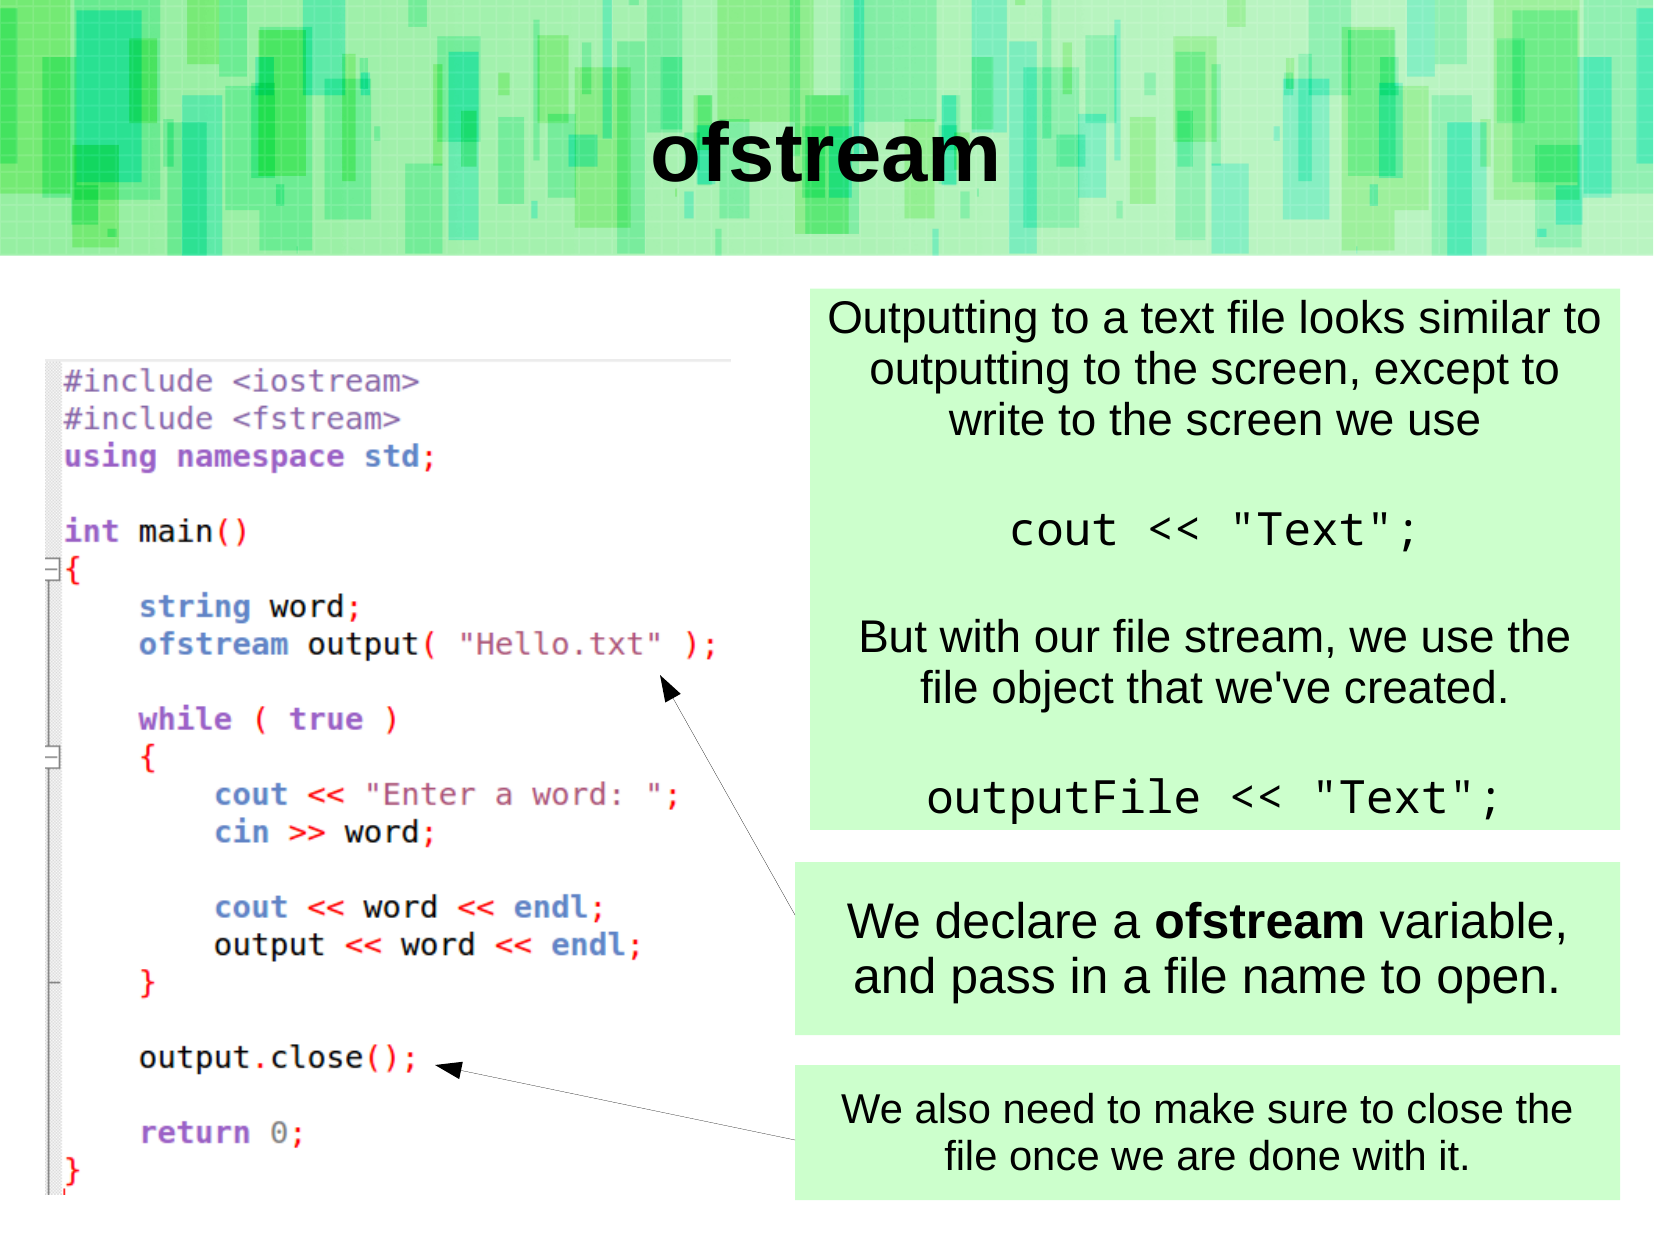

# ofstream
Outputting to a text file looks similar to outputting to the screen, except to write to the screen we use
cout << "Text";
But with our file stream, we use the file object that we've created.
outputFile << "Text";
We declare a ofstream variable, and pass in a file name to open.
We also need to make sure to close the file once we are done with it.